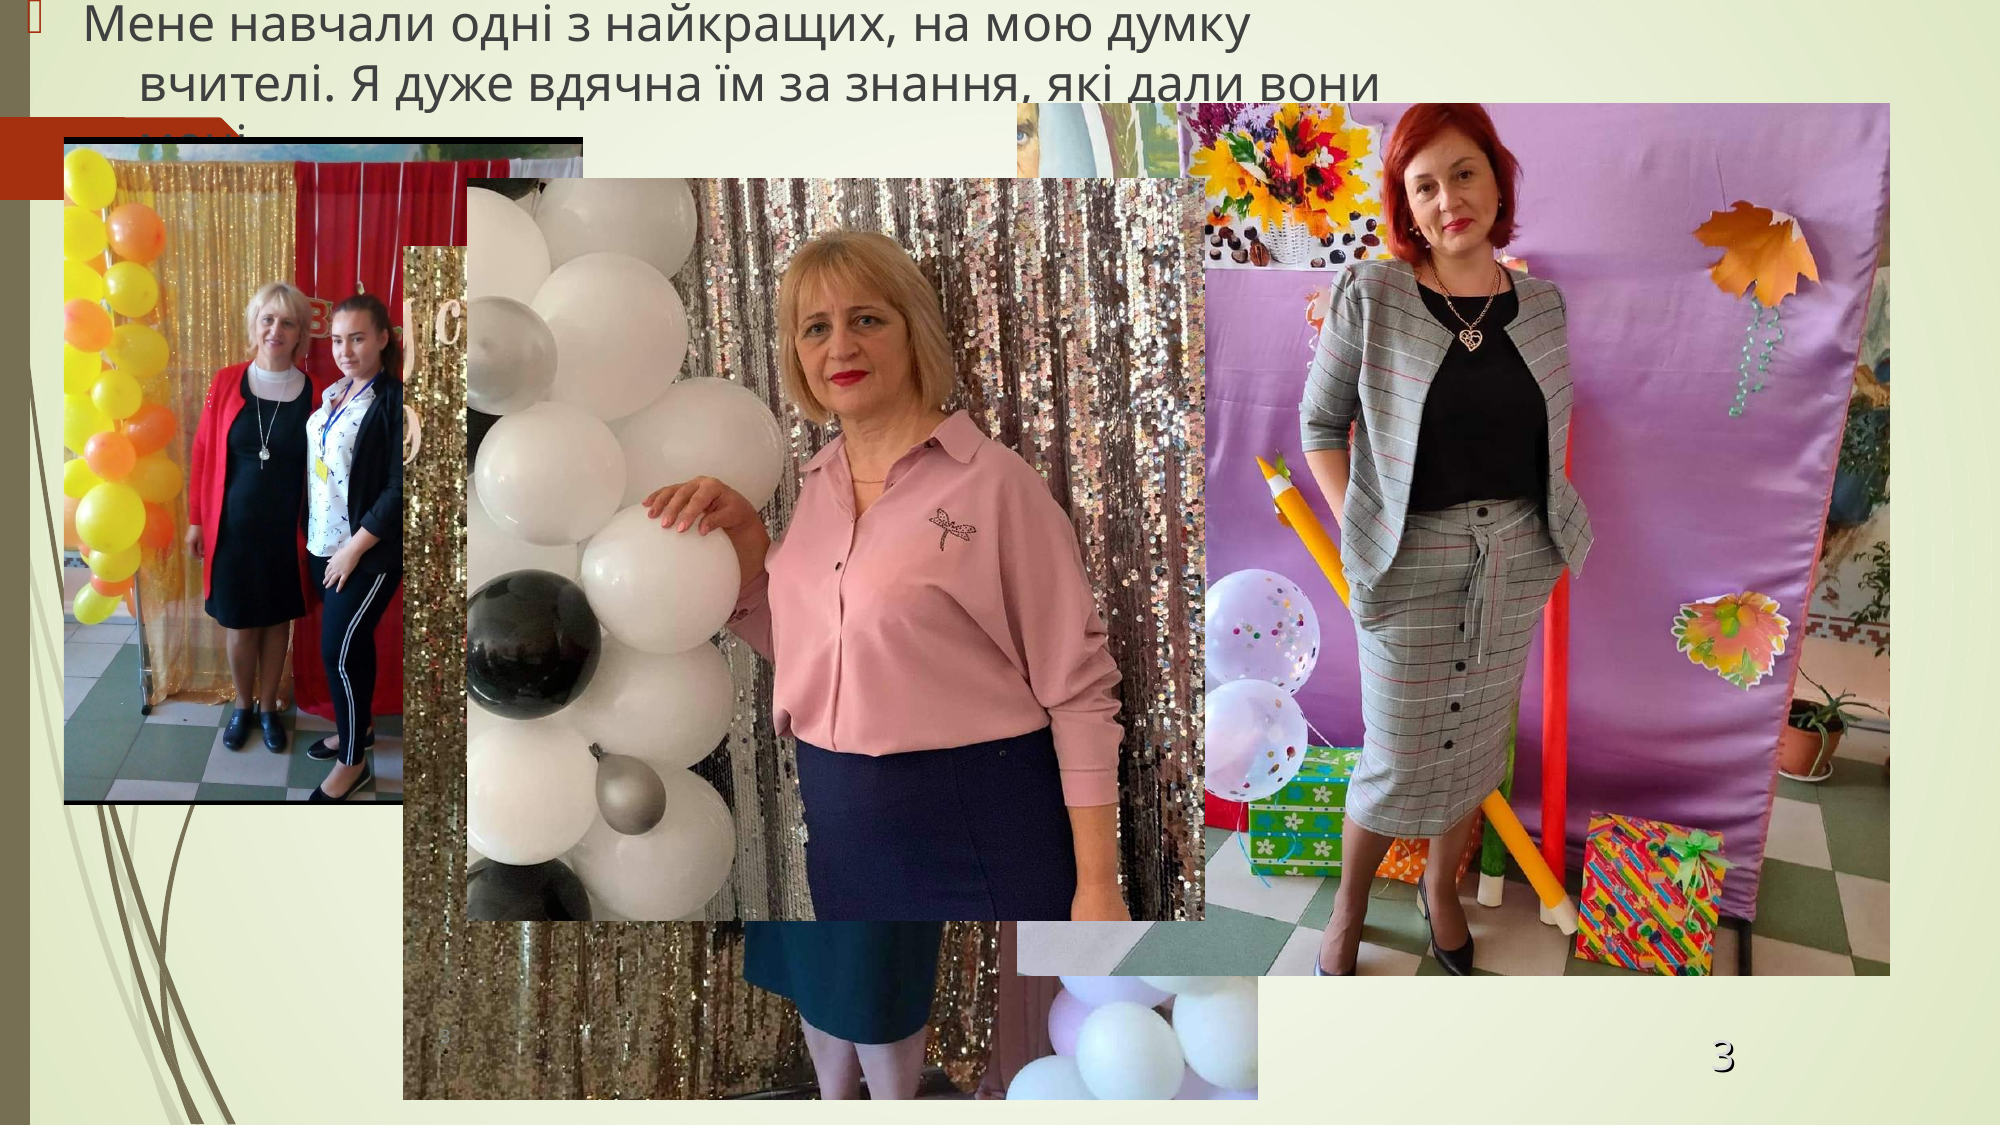

# Мене навчали одні з найкращих, на мою думку вчителі. Я дуже вдячна їм за знання, які дали вони мені.
3
3